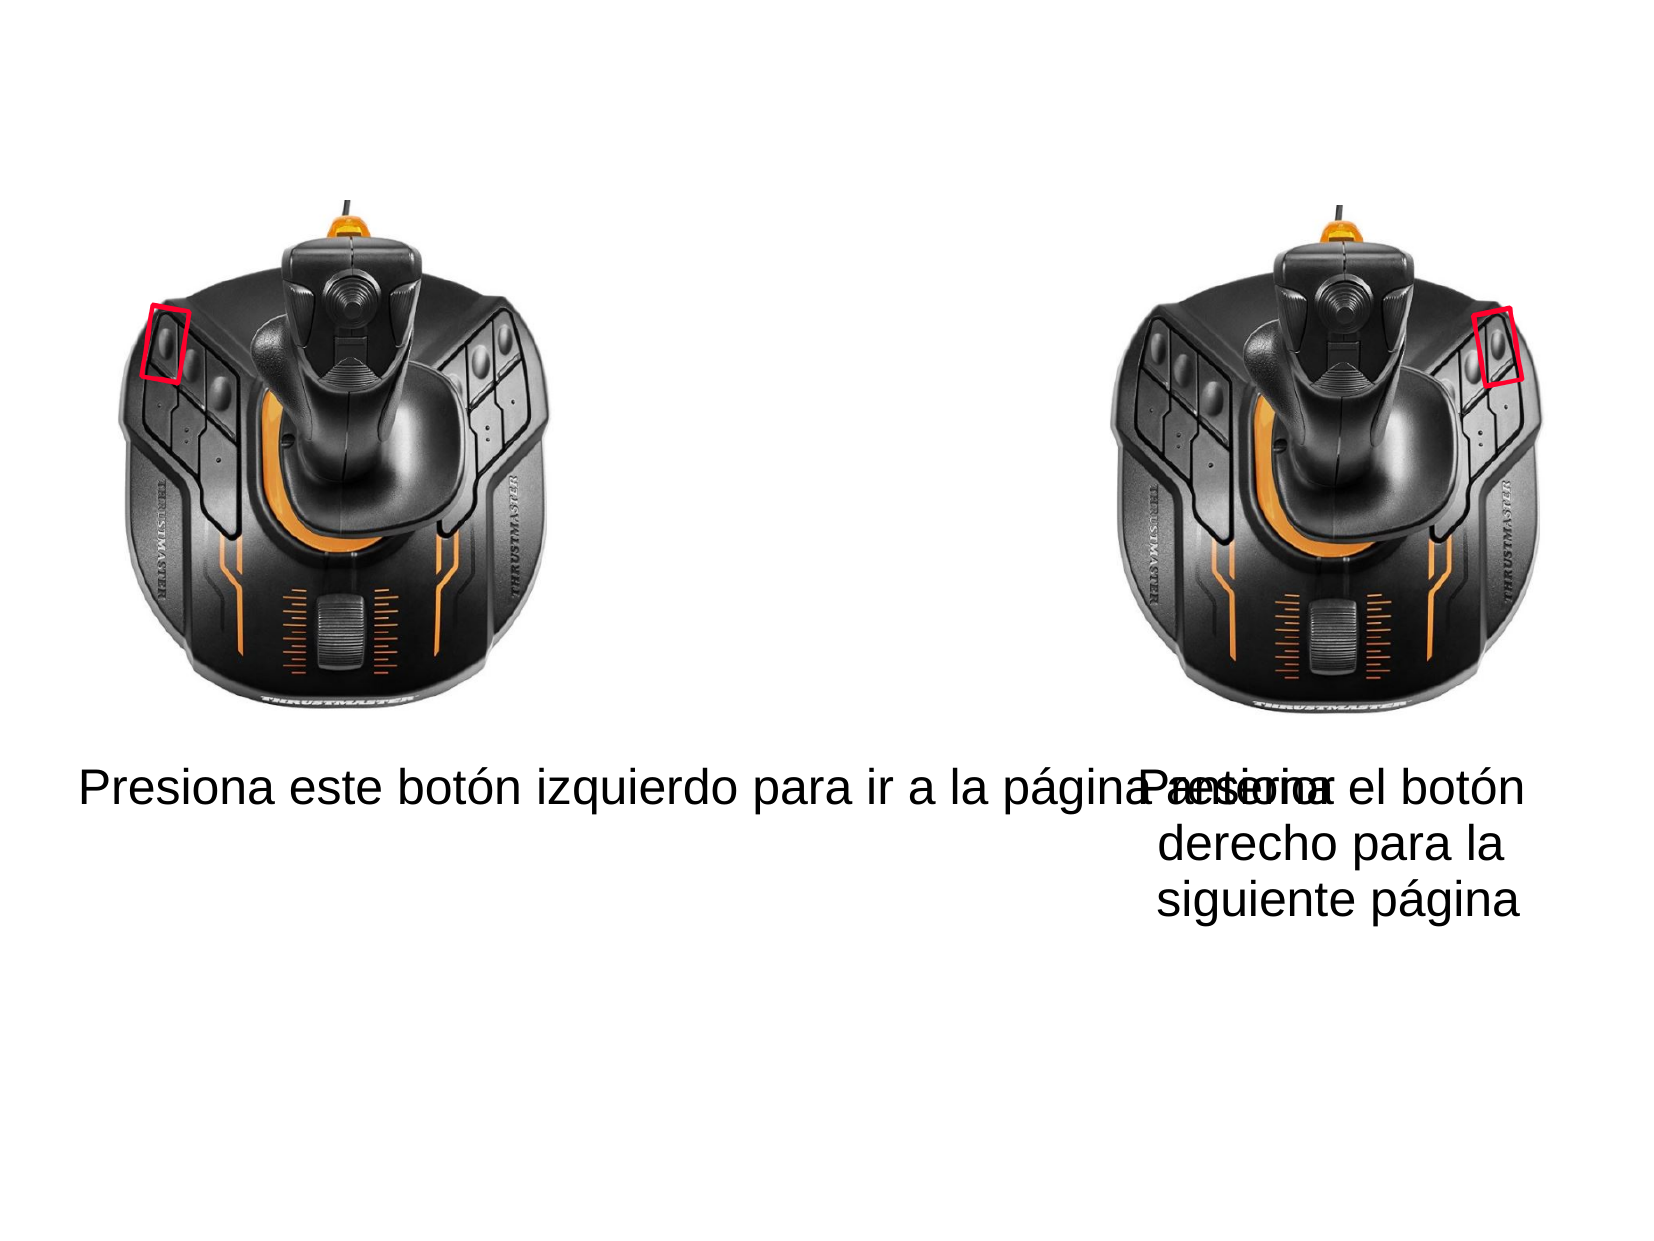

Presiona este botón izquierdo para ir a la página anterior
Presiona el botón
derecho para la
siguiente página